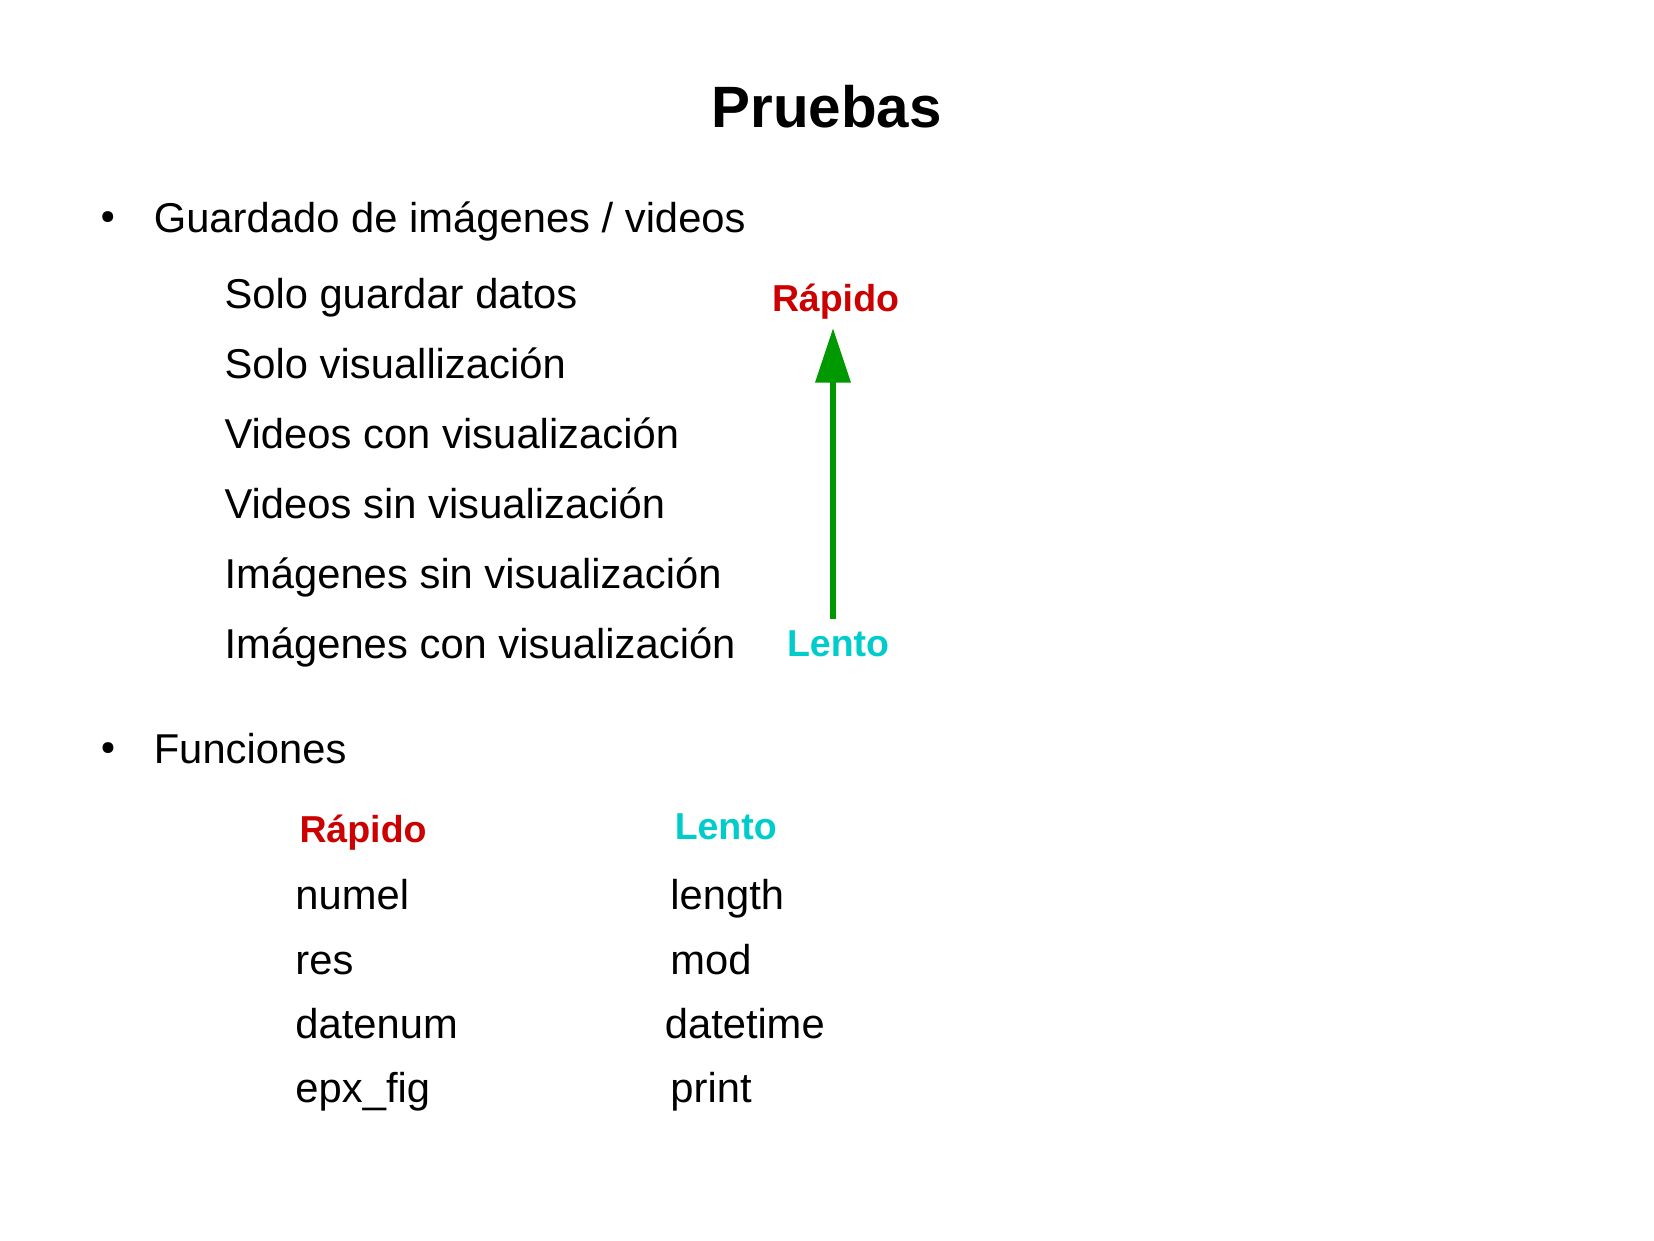

# Pruebas
Guardado de imágenes / videos
Solo guardar datos
Solo visuallización
Videos con visualización
Videos sin visualización
Imágenes sin visualización
Imágenes con visualización
Rápido
Lento
Funciones
numel				length
res					mod
datenum datetime
epx_fig		 		print
Lento
Rápido